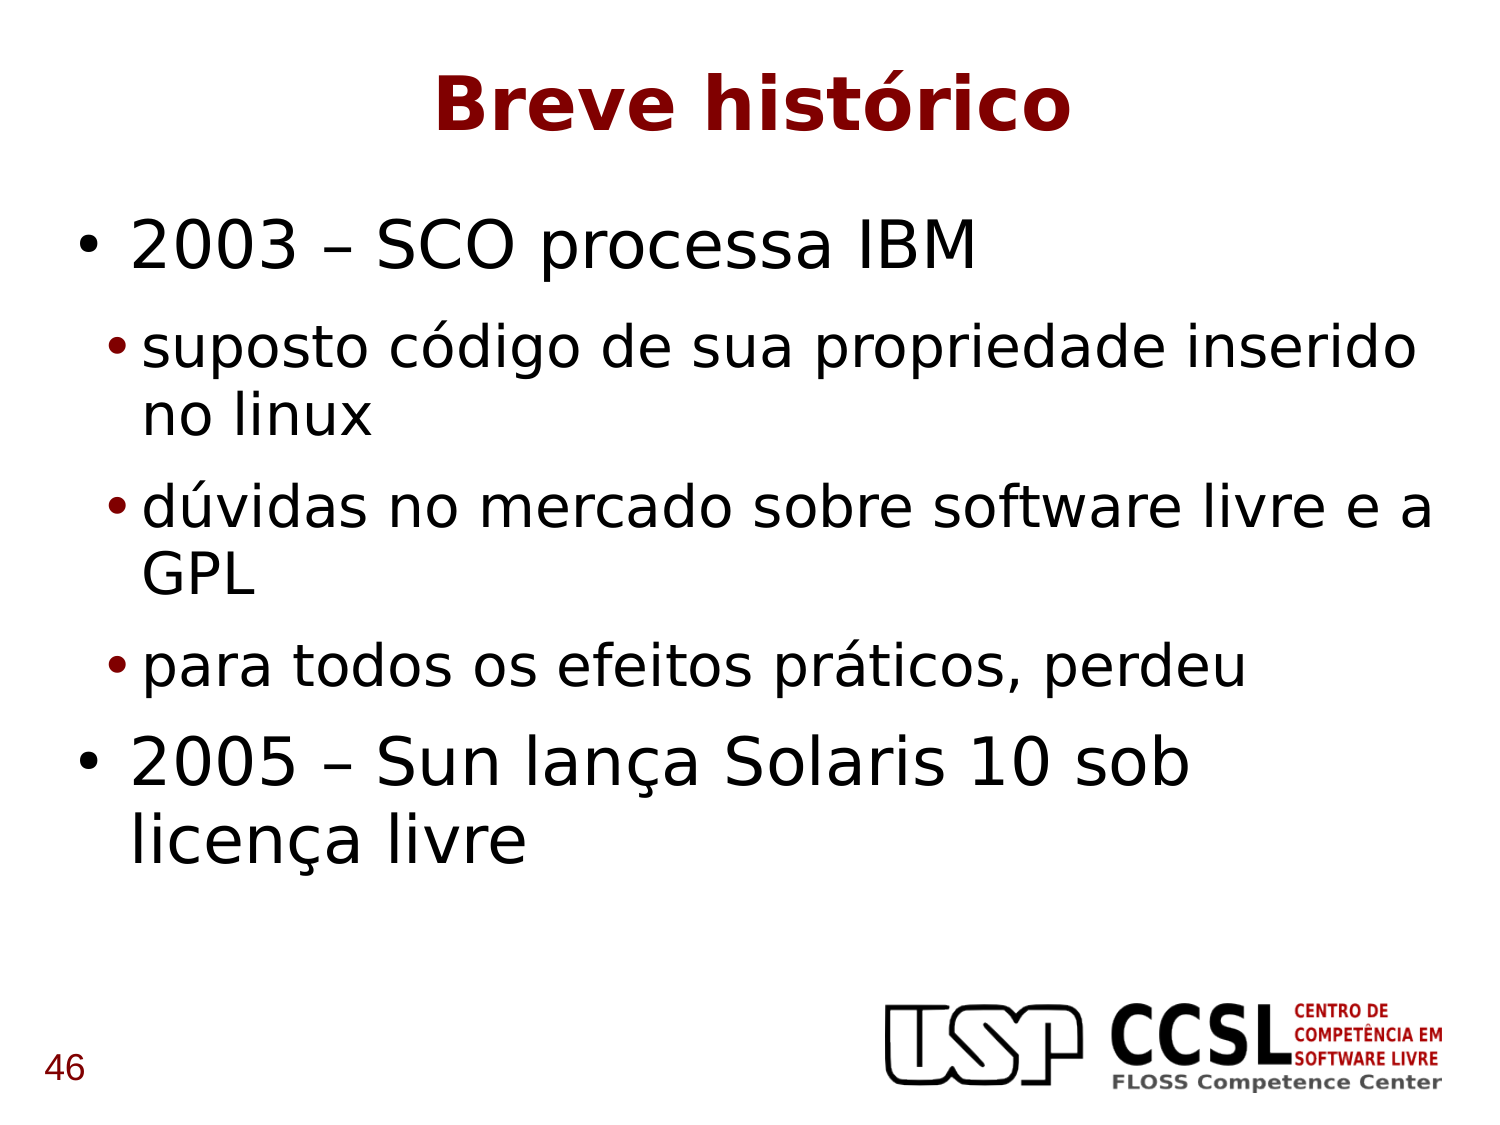

# Breve histórico
2003 – SCO processa IBM
suposto código de sua propriedade inserido no linux
dúvidas no mercado sobre software livre e a GPL
para todos os efeitos práticos, perdeu
2005 – Sun lança Solaris 10 sob licença livre